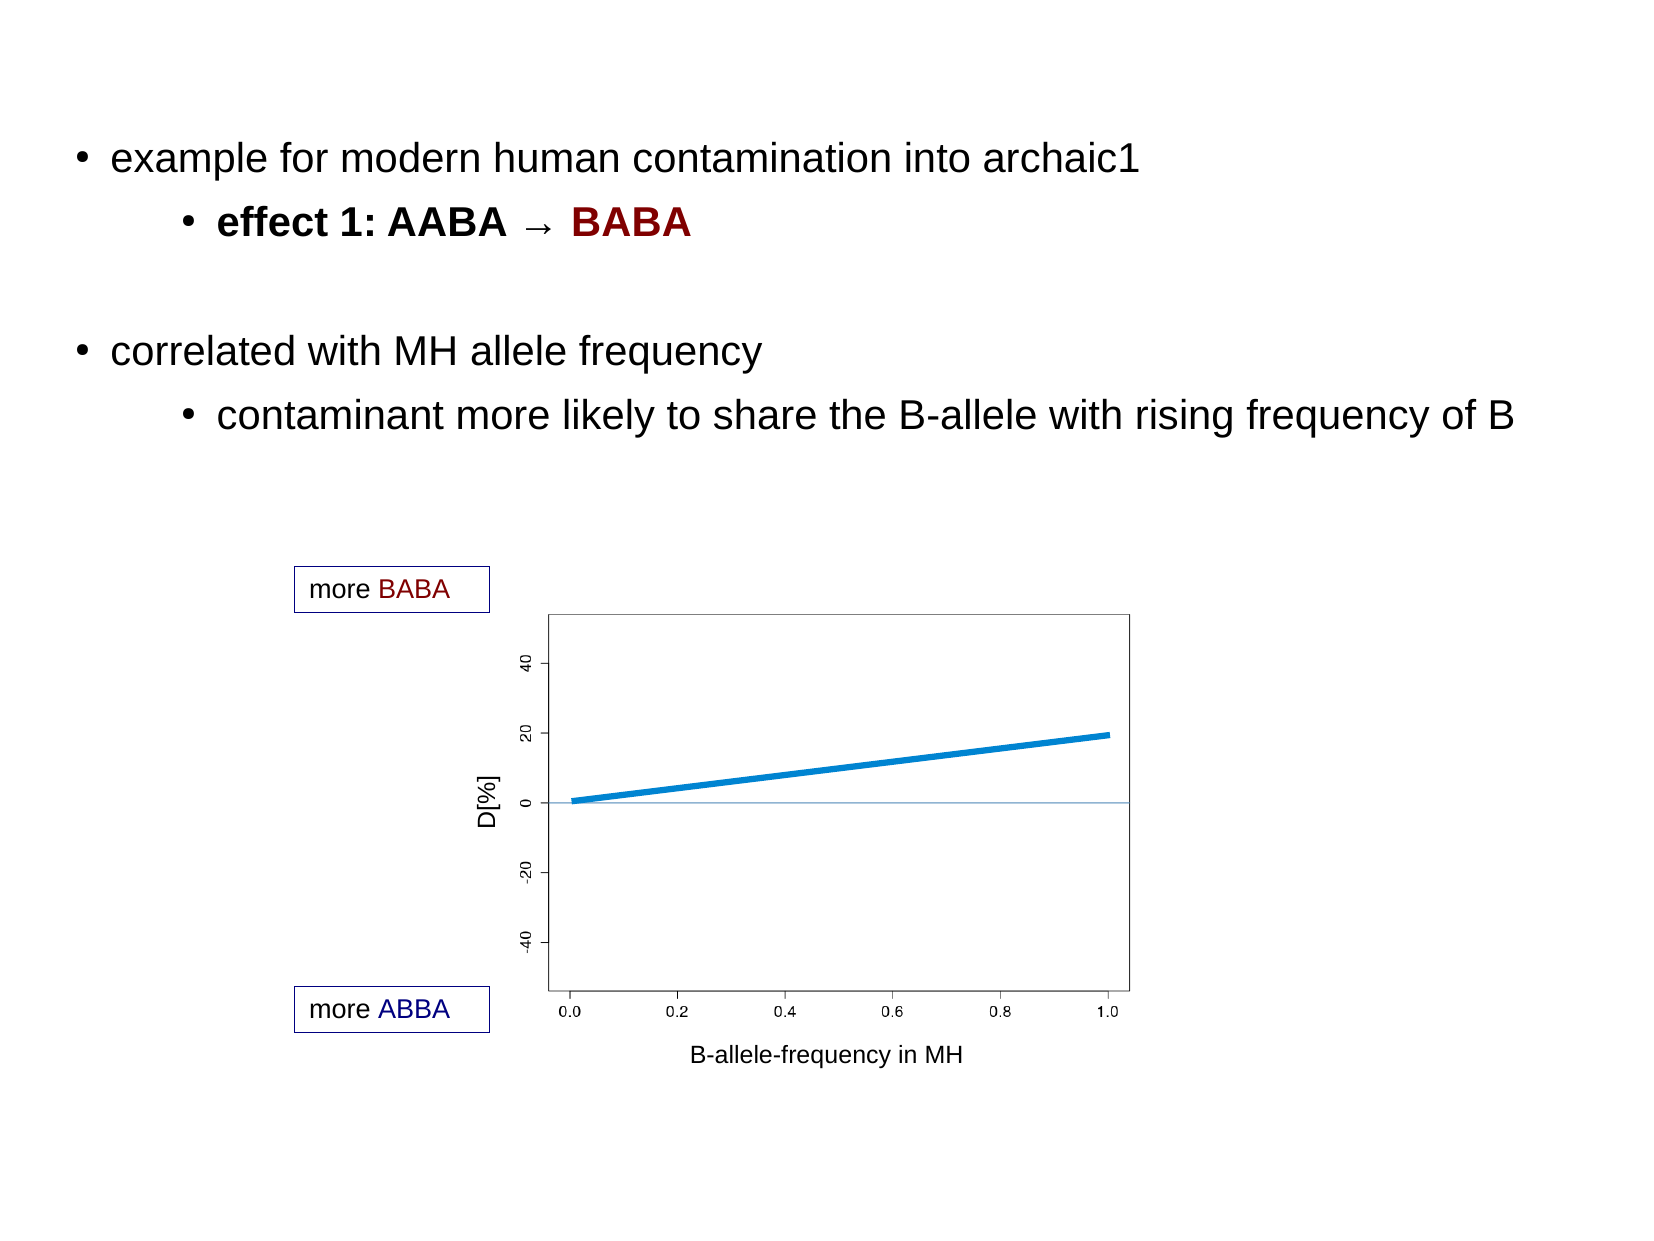

# example for modern human contamination into archaic1
effect 1: AABA → BABA
correlated with MH allele frequency
contaminant more likely to share the B-allele with rising frequency of B
more BABA
more ABBA
B-allele-frequency in MH
D[%]